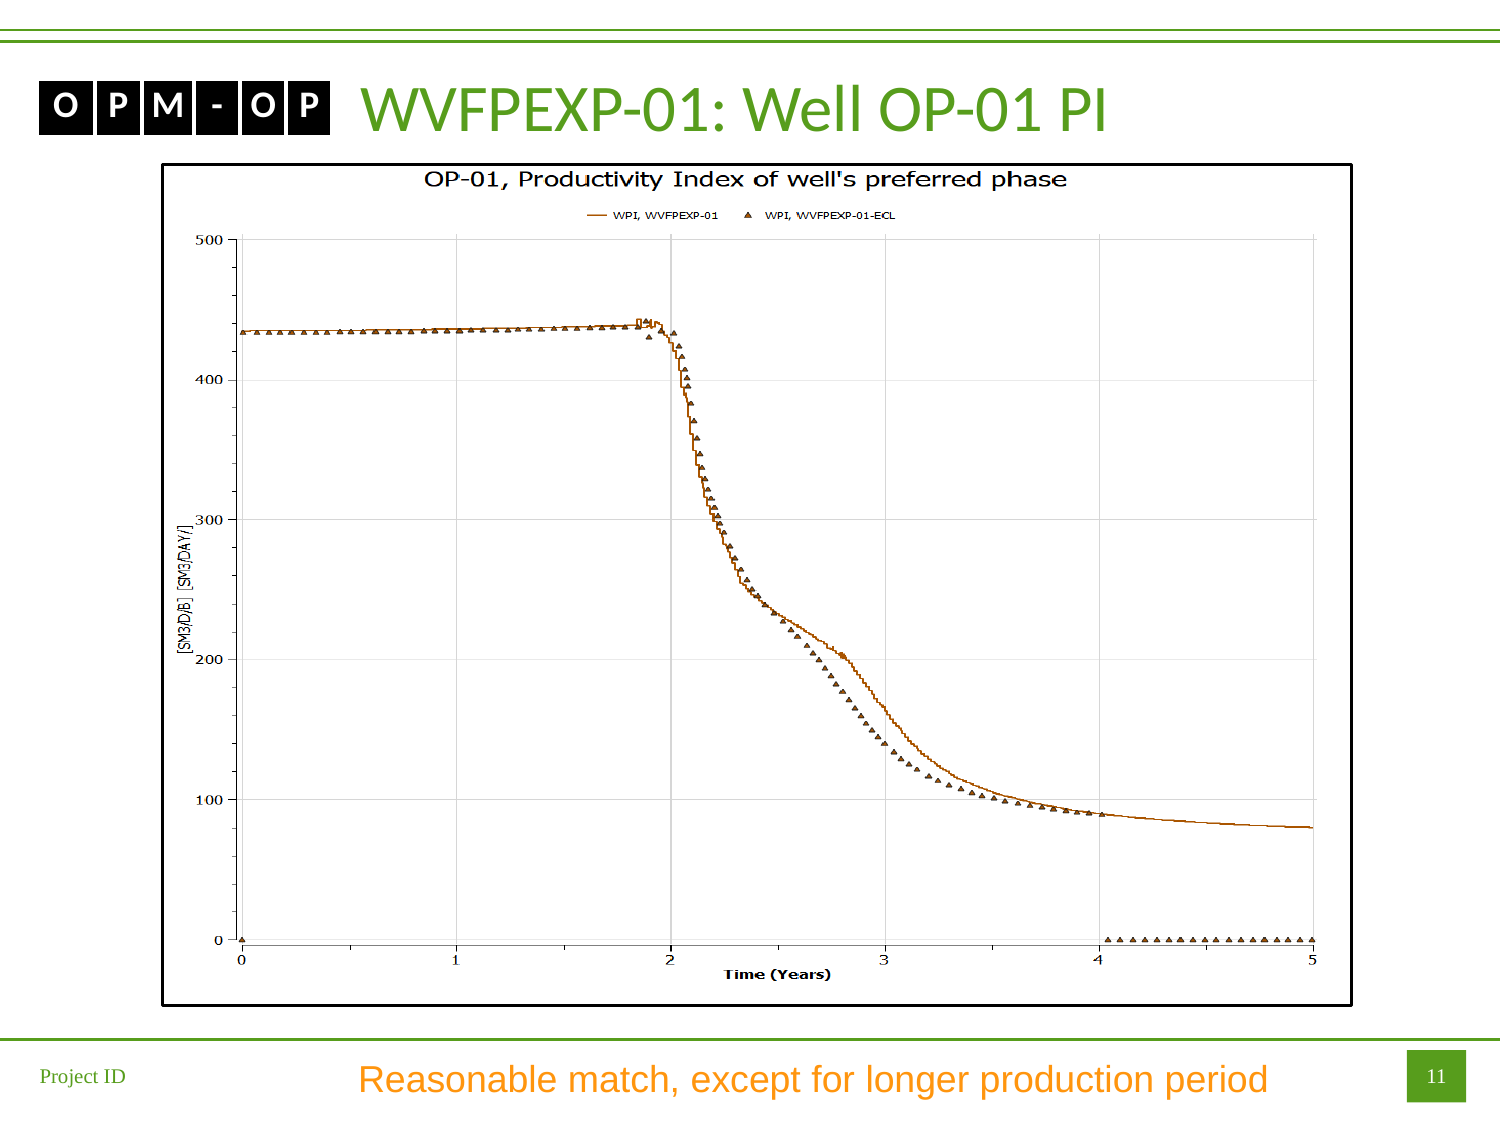

# WVFPEXP-01: Well OP-01 PI
Project ID
11
Reasonable match, except for longer production period